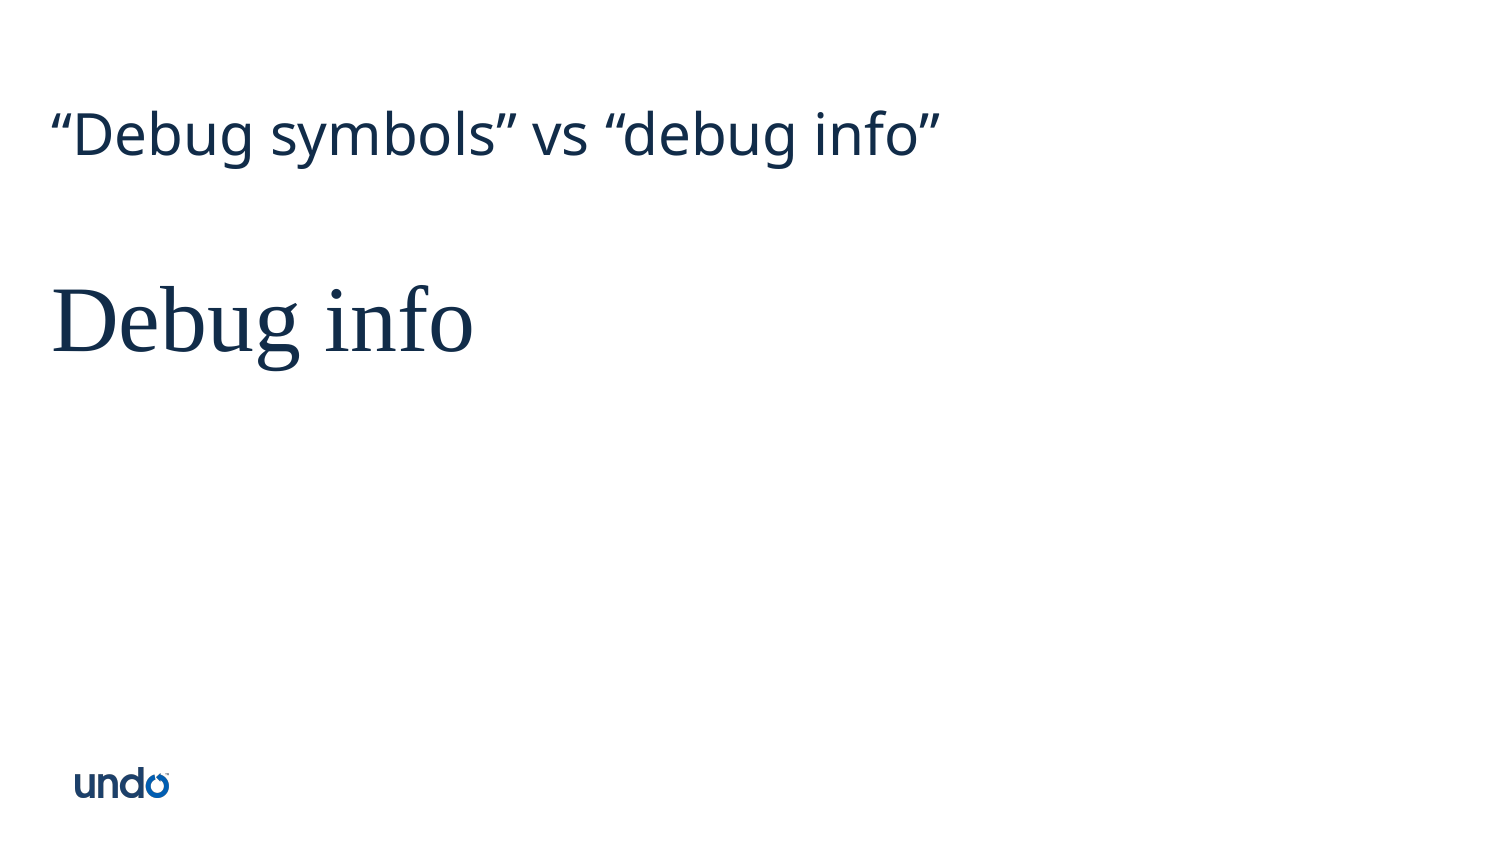

# “Debug symbols” vs “debug info”
Debug symbols
Debug info